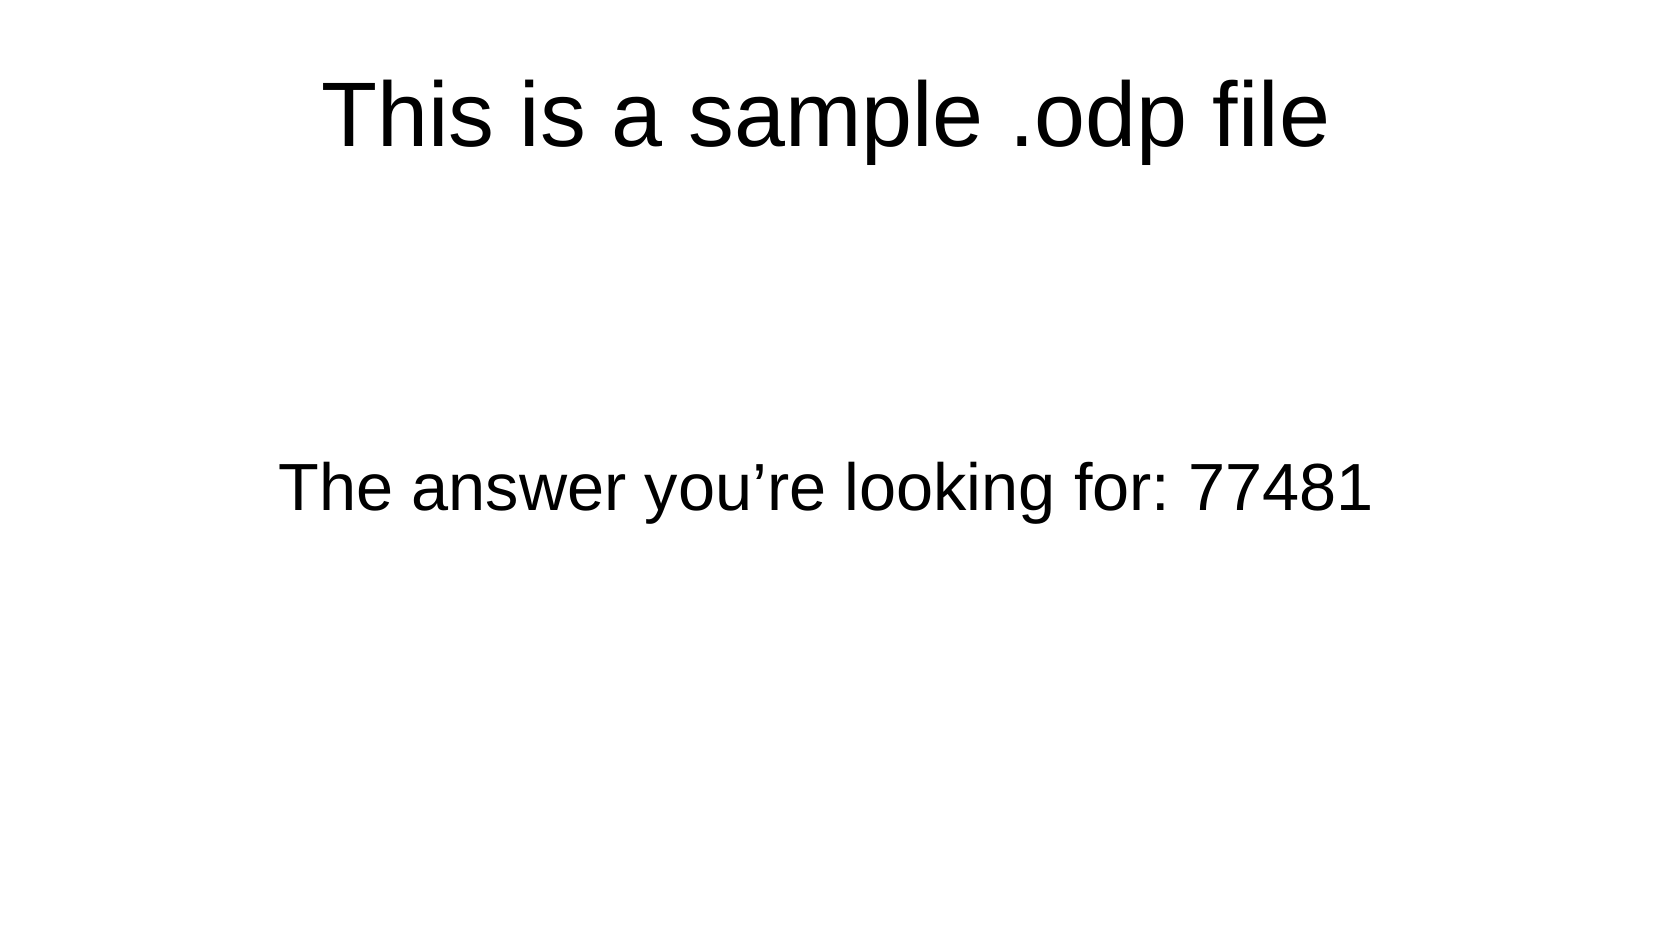

# This is a sample .odp file
The answer you’re looking for: 77481